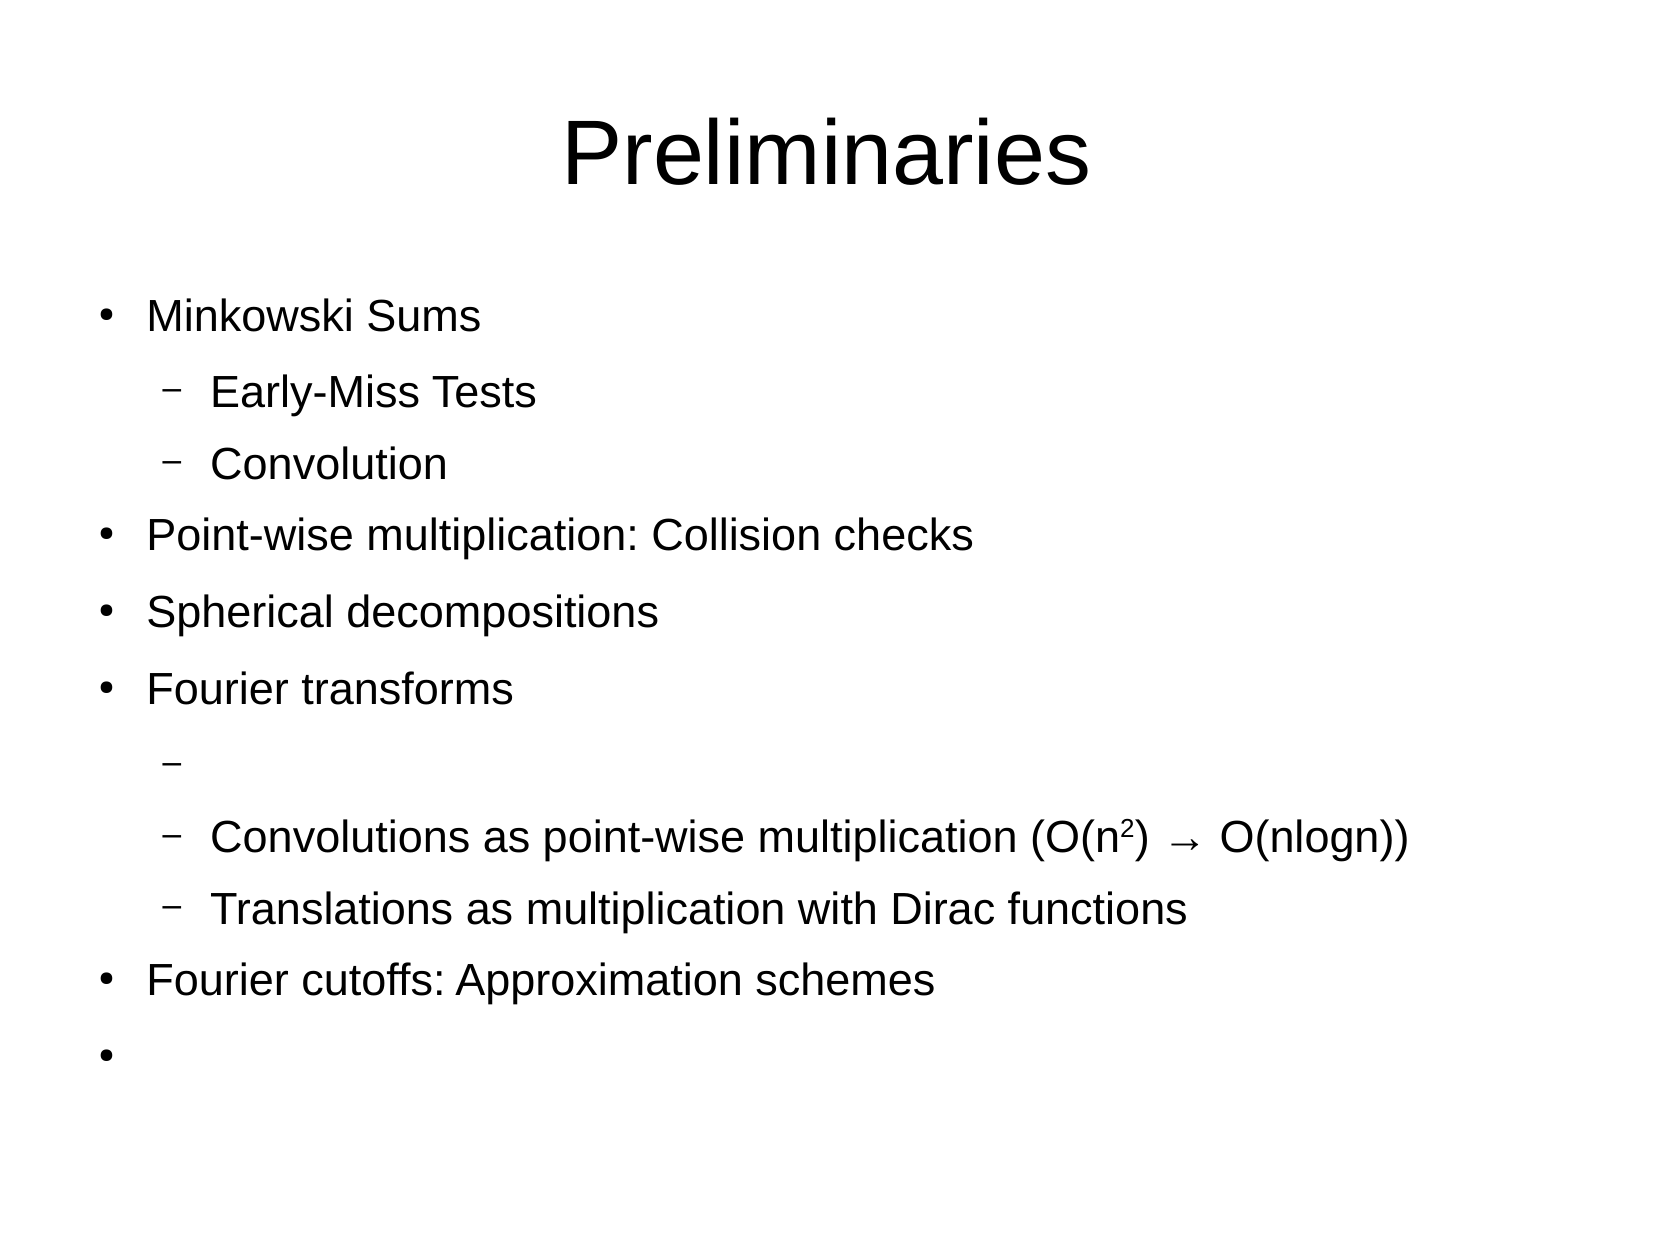

# Preliminaries
Minkowski Sums
Early-Miss Tests
Convolution
Point-wise multiplication: Collision checks
Spherical decompositions
Fourier transforms
Convolutions as point-wise multiplication (O(n2) → O(nlogn))
Translations as multiplication with Dirac functions
Fourier cutoffs: Approximation schemes